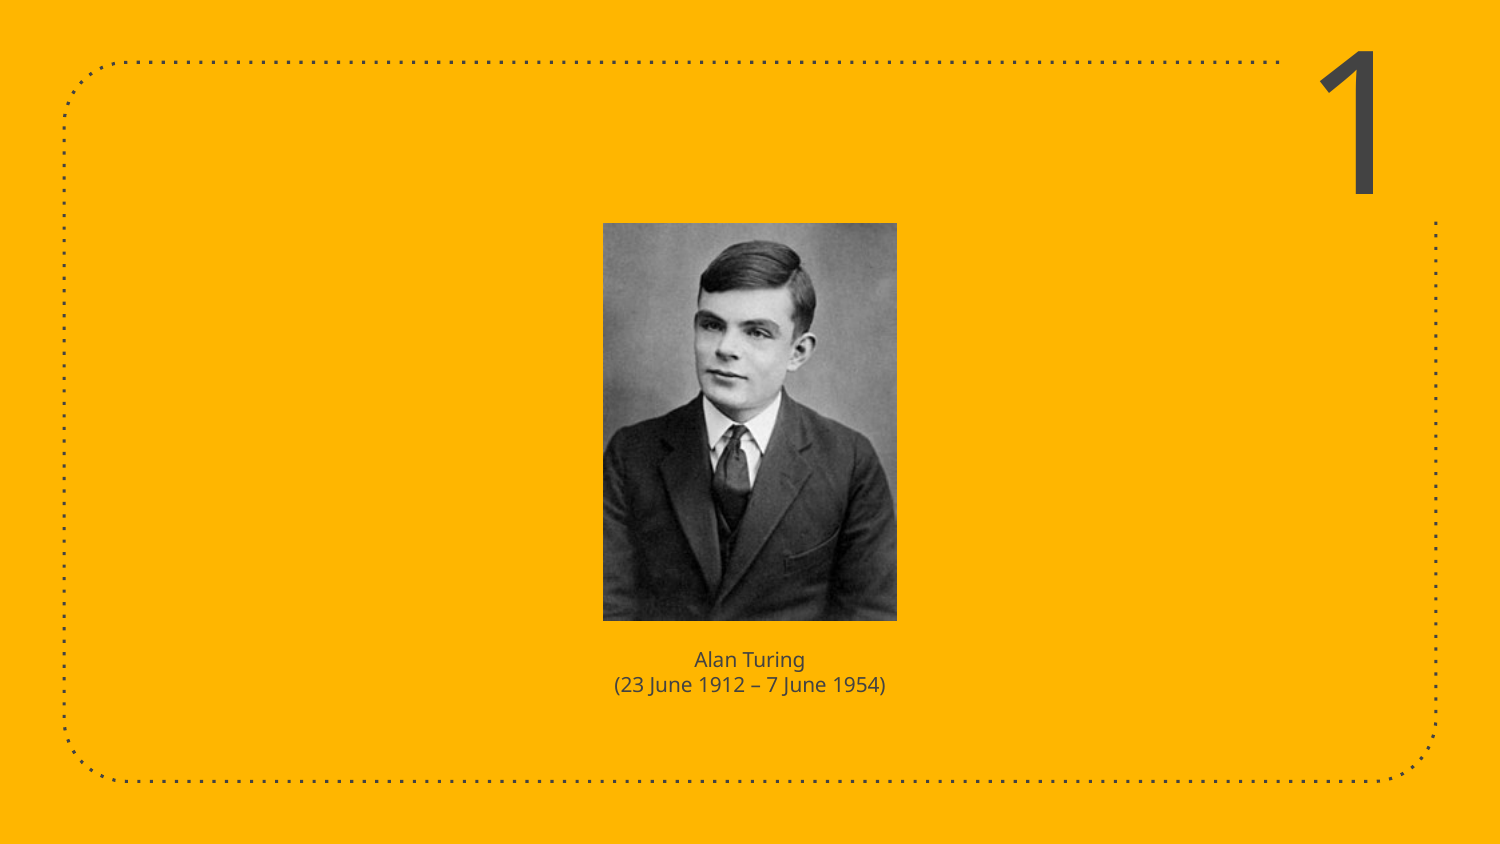

1
# Alan Turing (23 June 1912 – 7 June 1954)